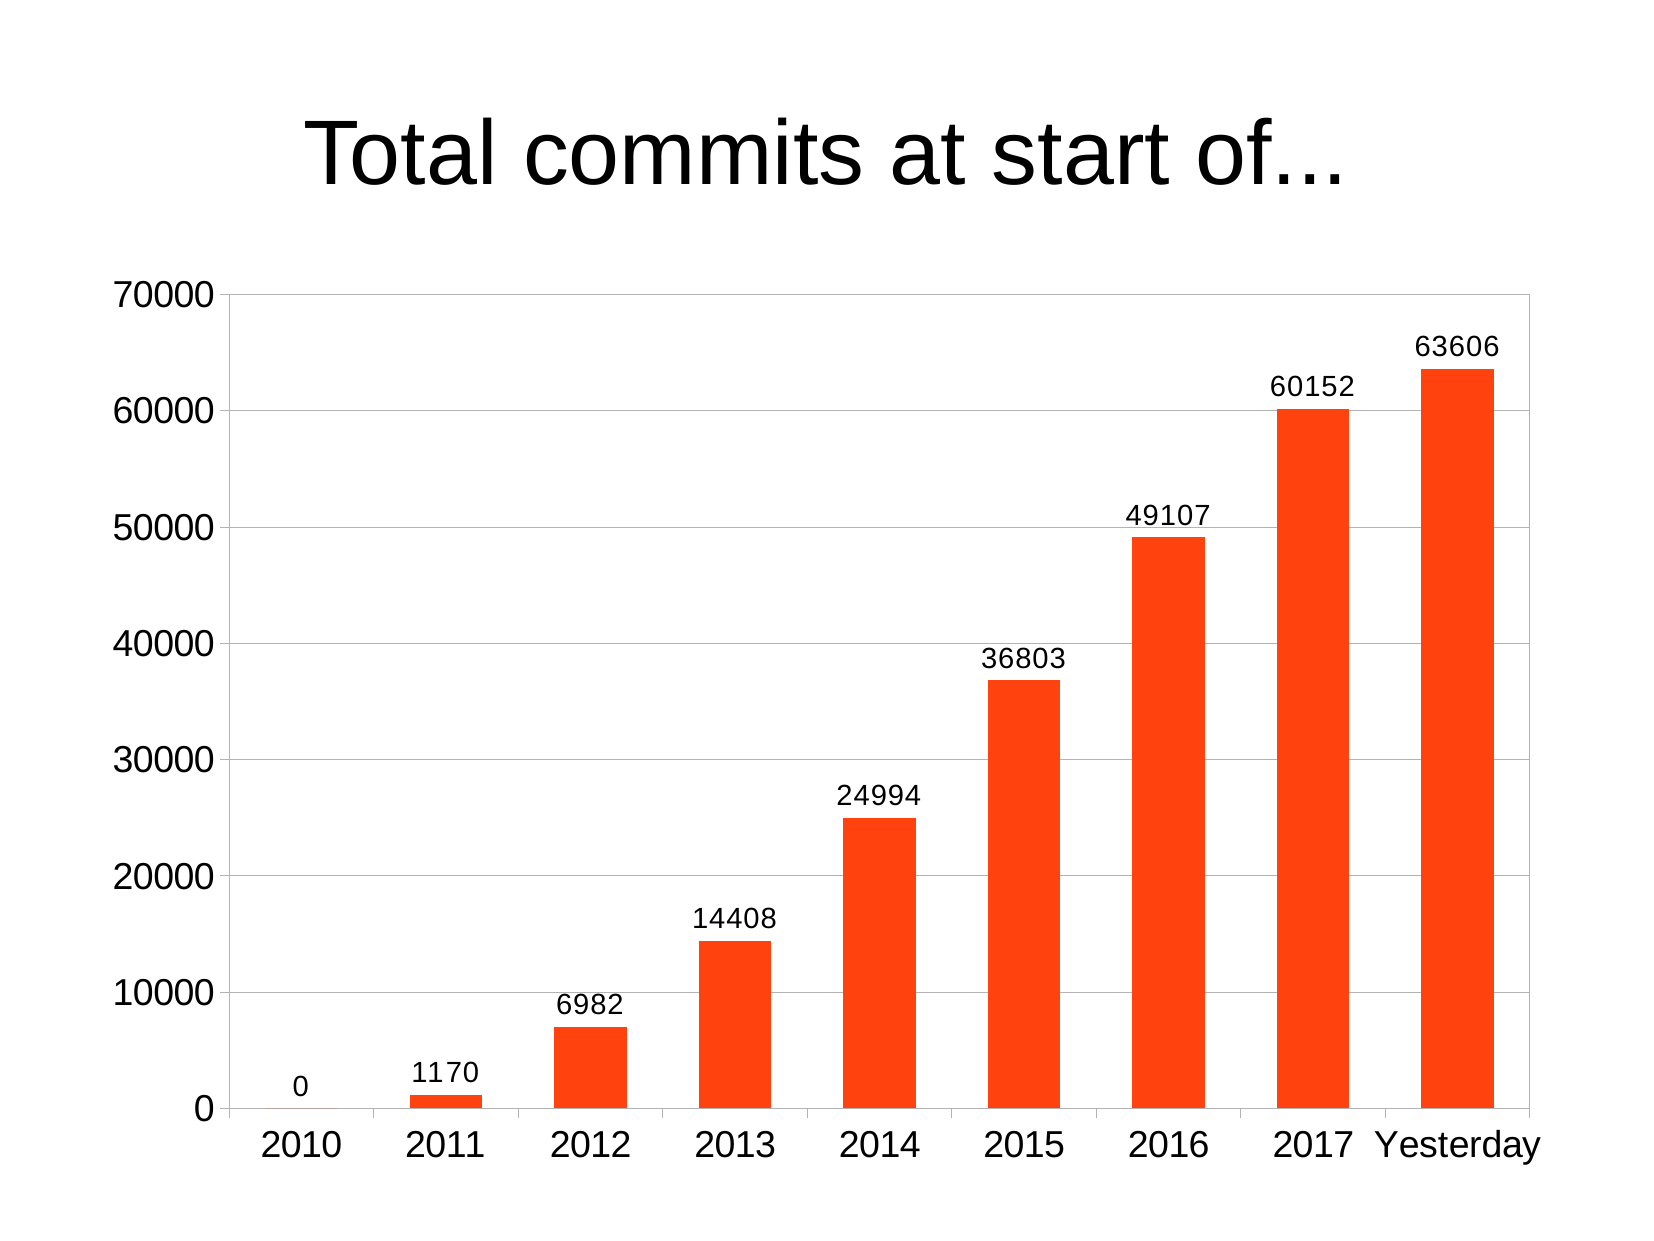

# Total commits at start of...
### Chart
| Category | Total Commits |
|---|---|
| 2010 | 0.0 |
| 2011 | 1170.0 |
| 2012 | 6982.0 |
| 2013 | 14408.0 |
| 2014 | 24994.0 |
| 2015 | 36803.0 |
| 2016 | 49107.0 |
| 2017 | 60152.0 |
| Yesterday | 63606.0 |